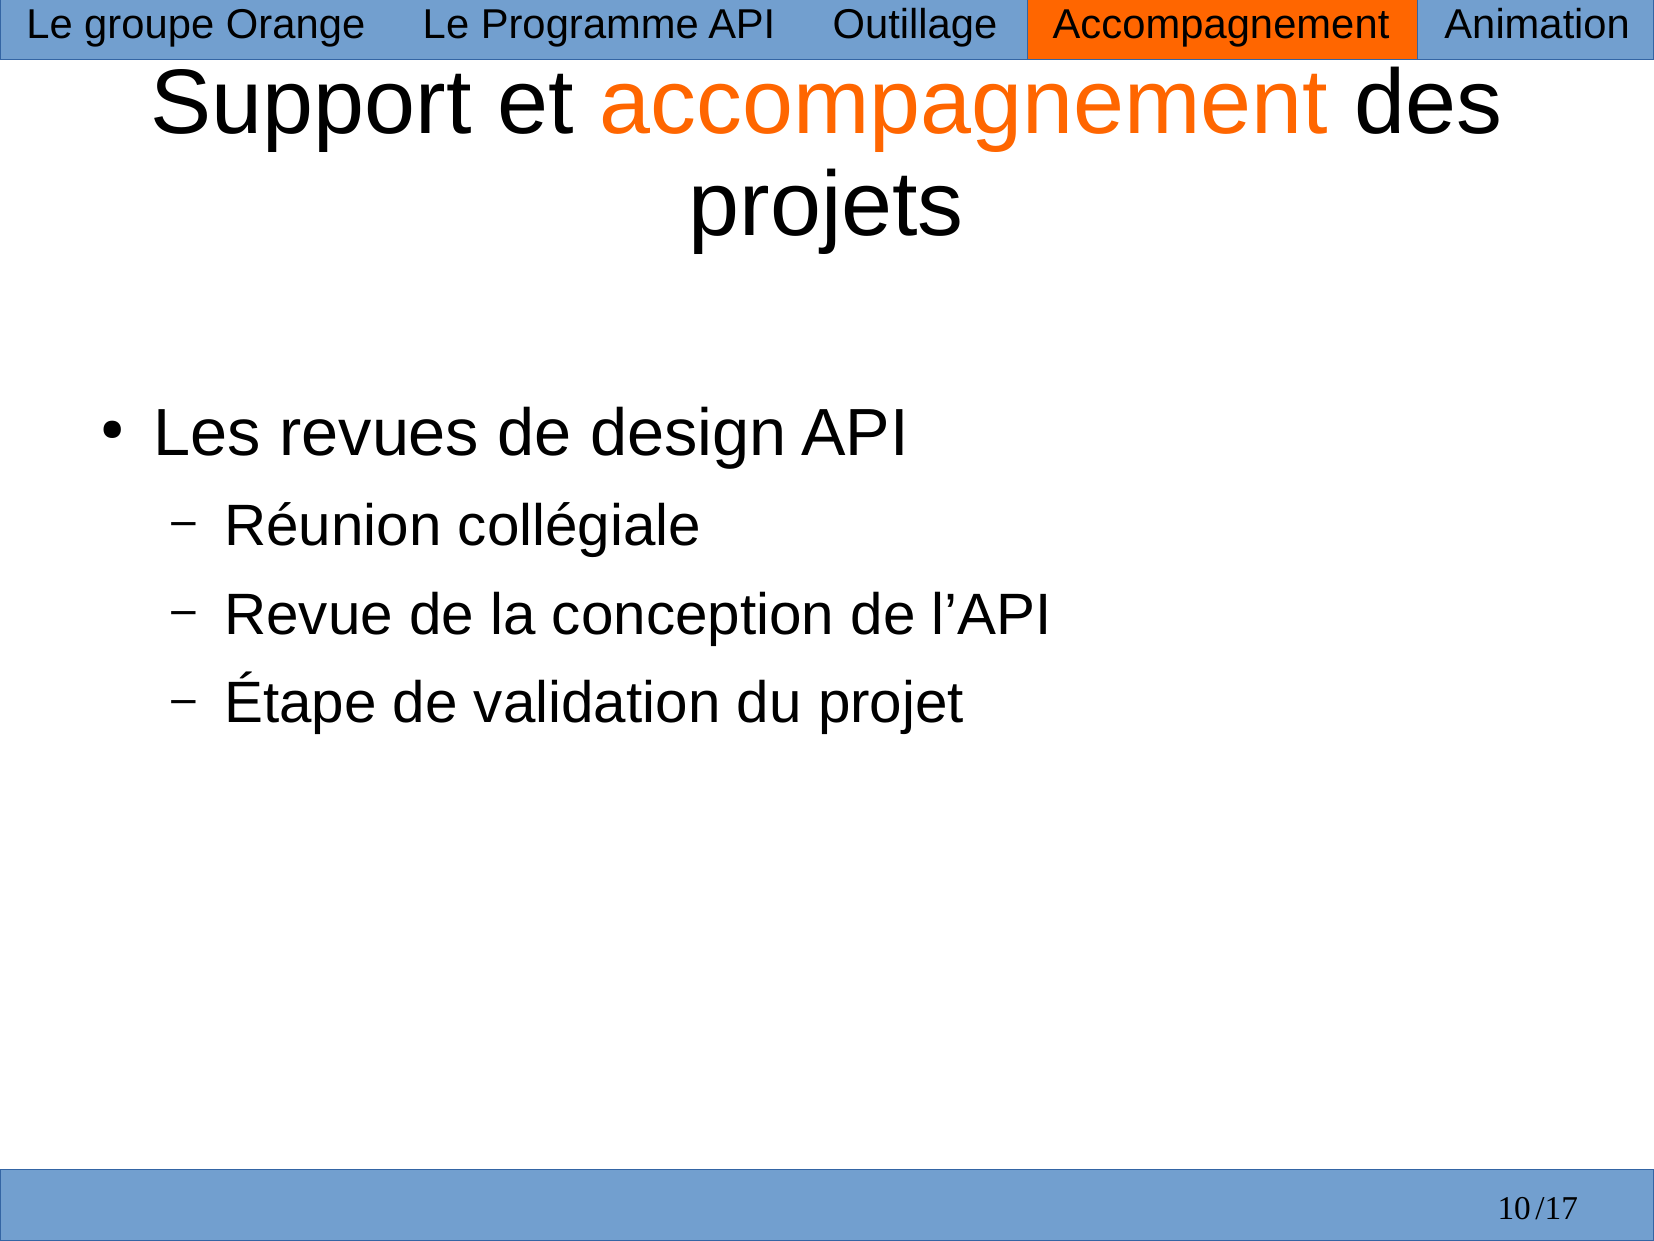

Le groupe Orange Le Programme API Outillage Accompagnement Animation
# Support et accompagnement des projets
Les revues de design API
Réunion collégiale
Revue de la conception de l’API
Étape de validation du projet
10
/17